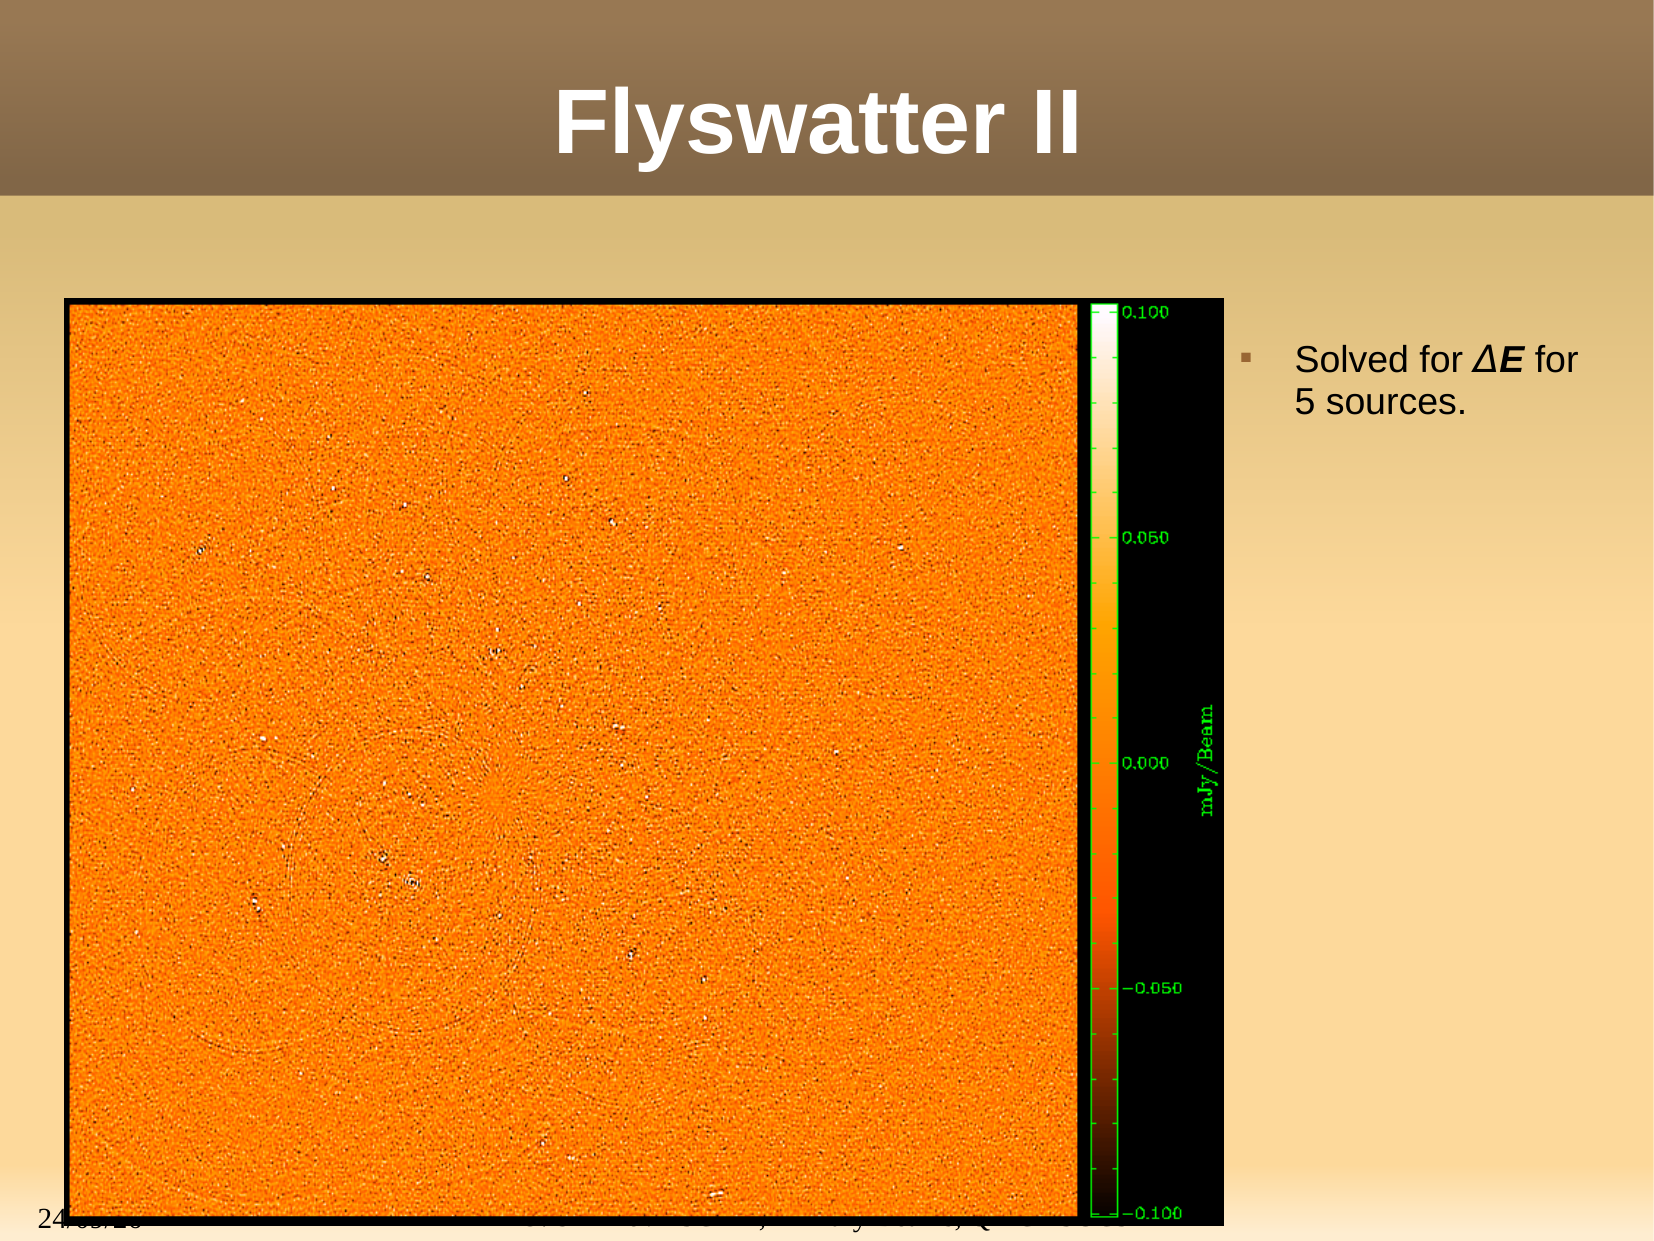

# Flyswatter II
Solved for ΔE for
5 sources.
O. Smirnov - 3C147, Primary Beams, QMC - 3GC3